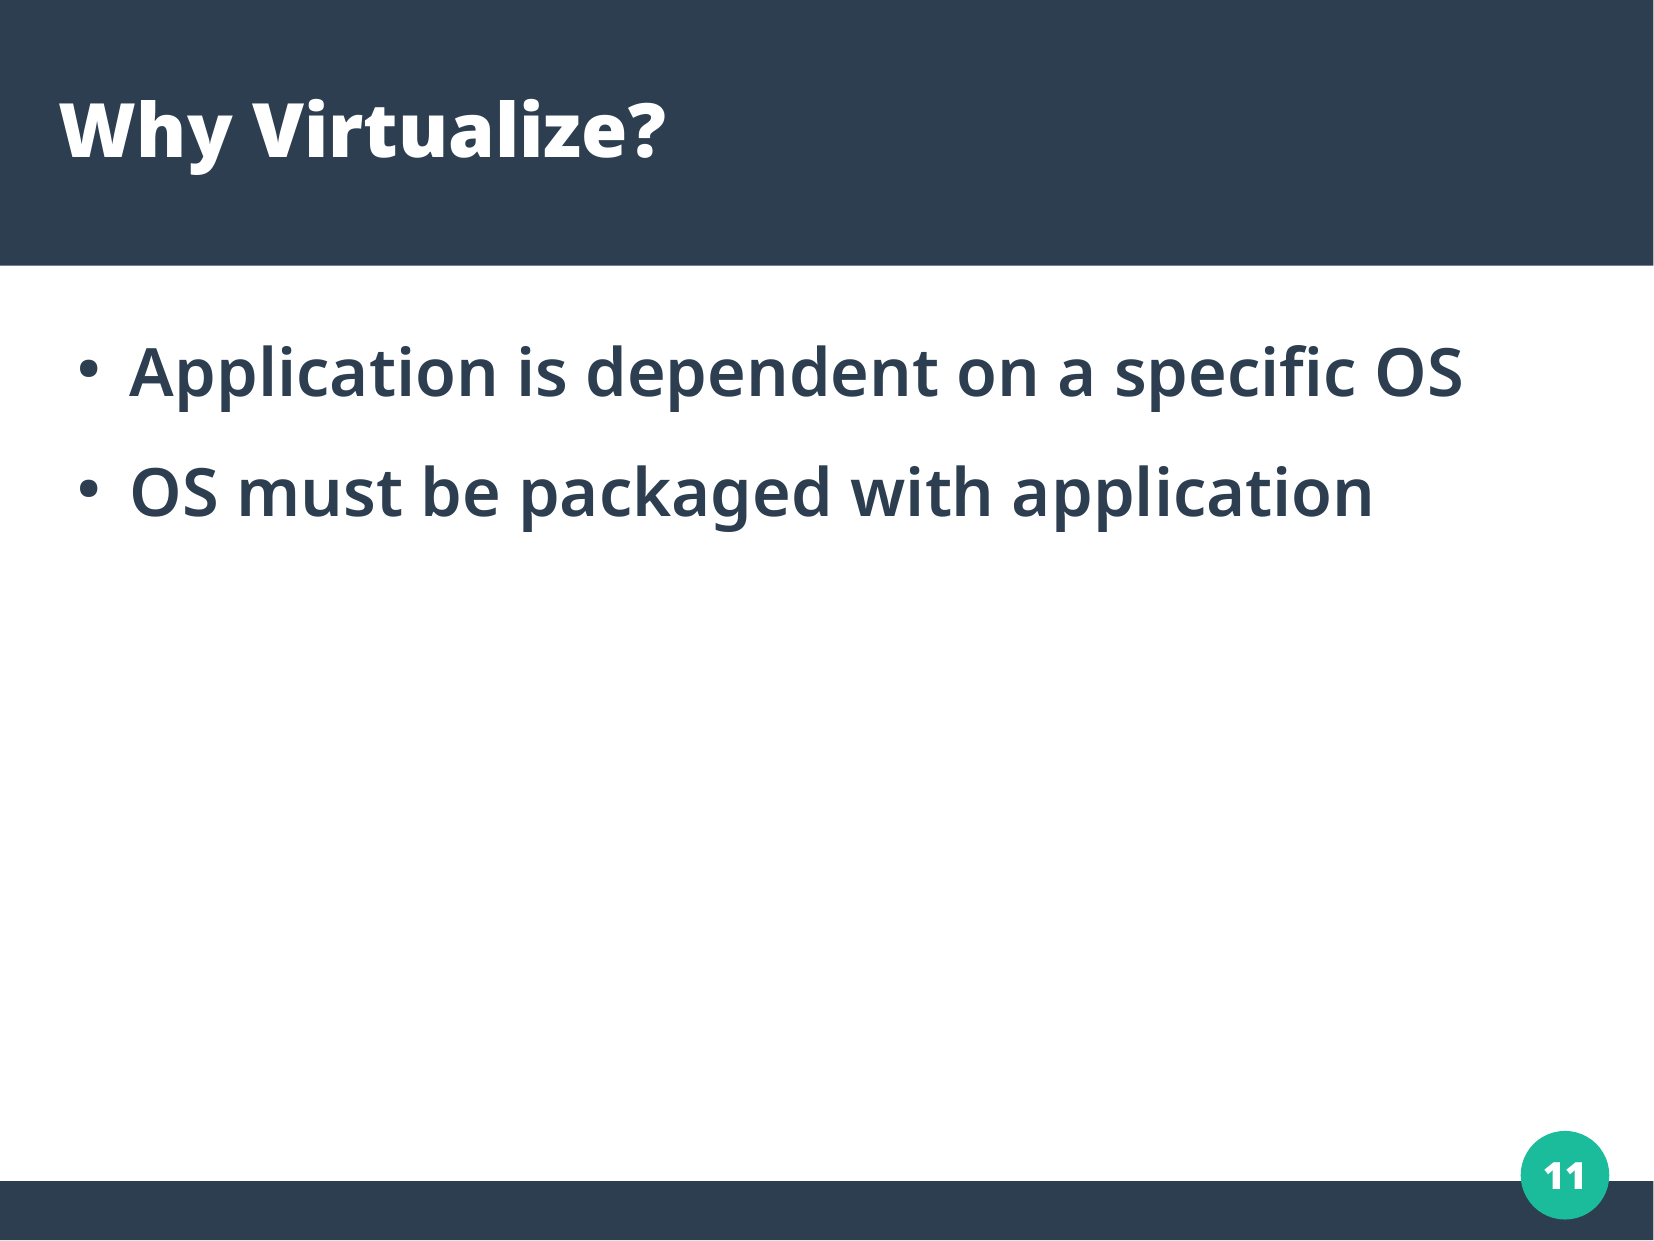

# Why Virtualize?
Application is dependent on a specific OS
OS must be packaged with application
11